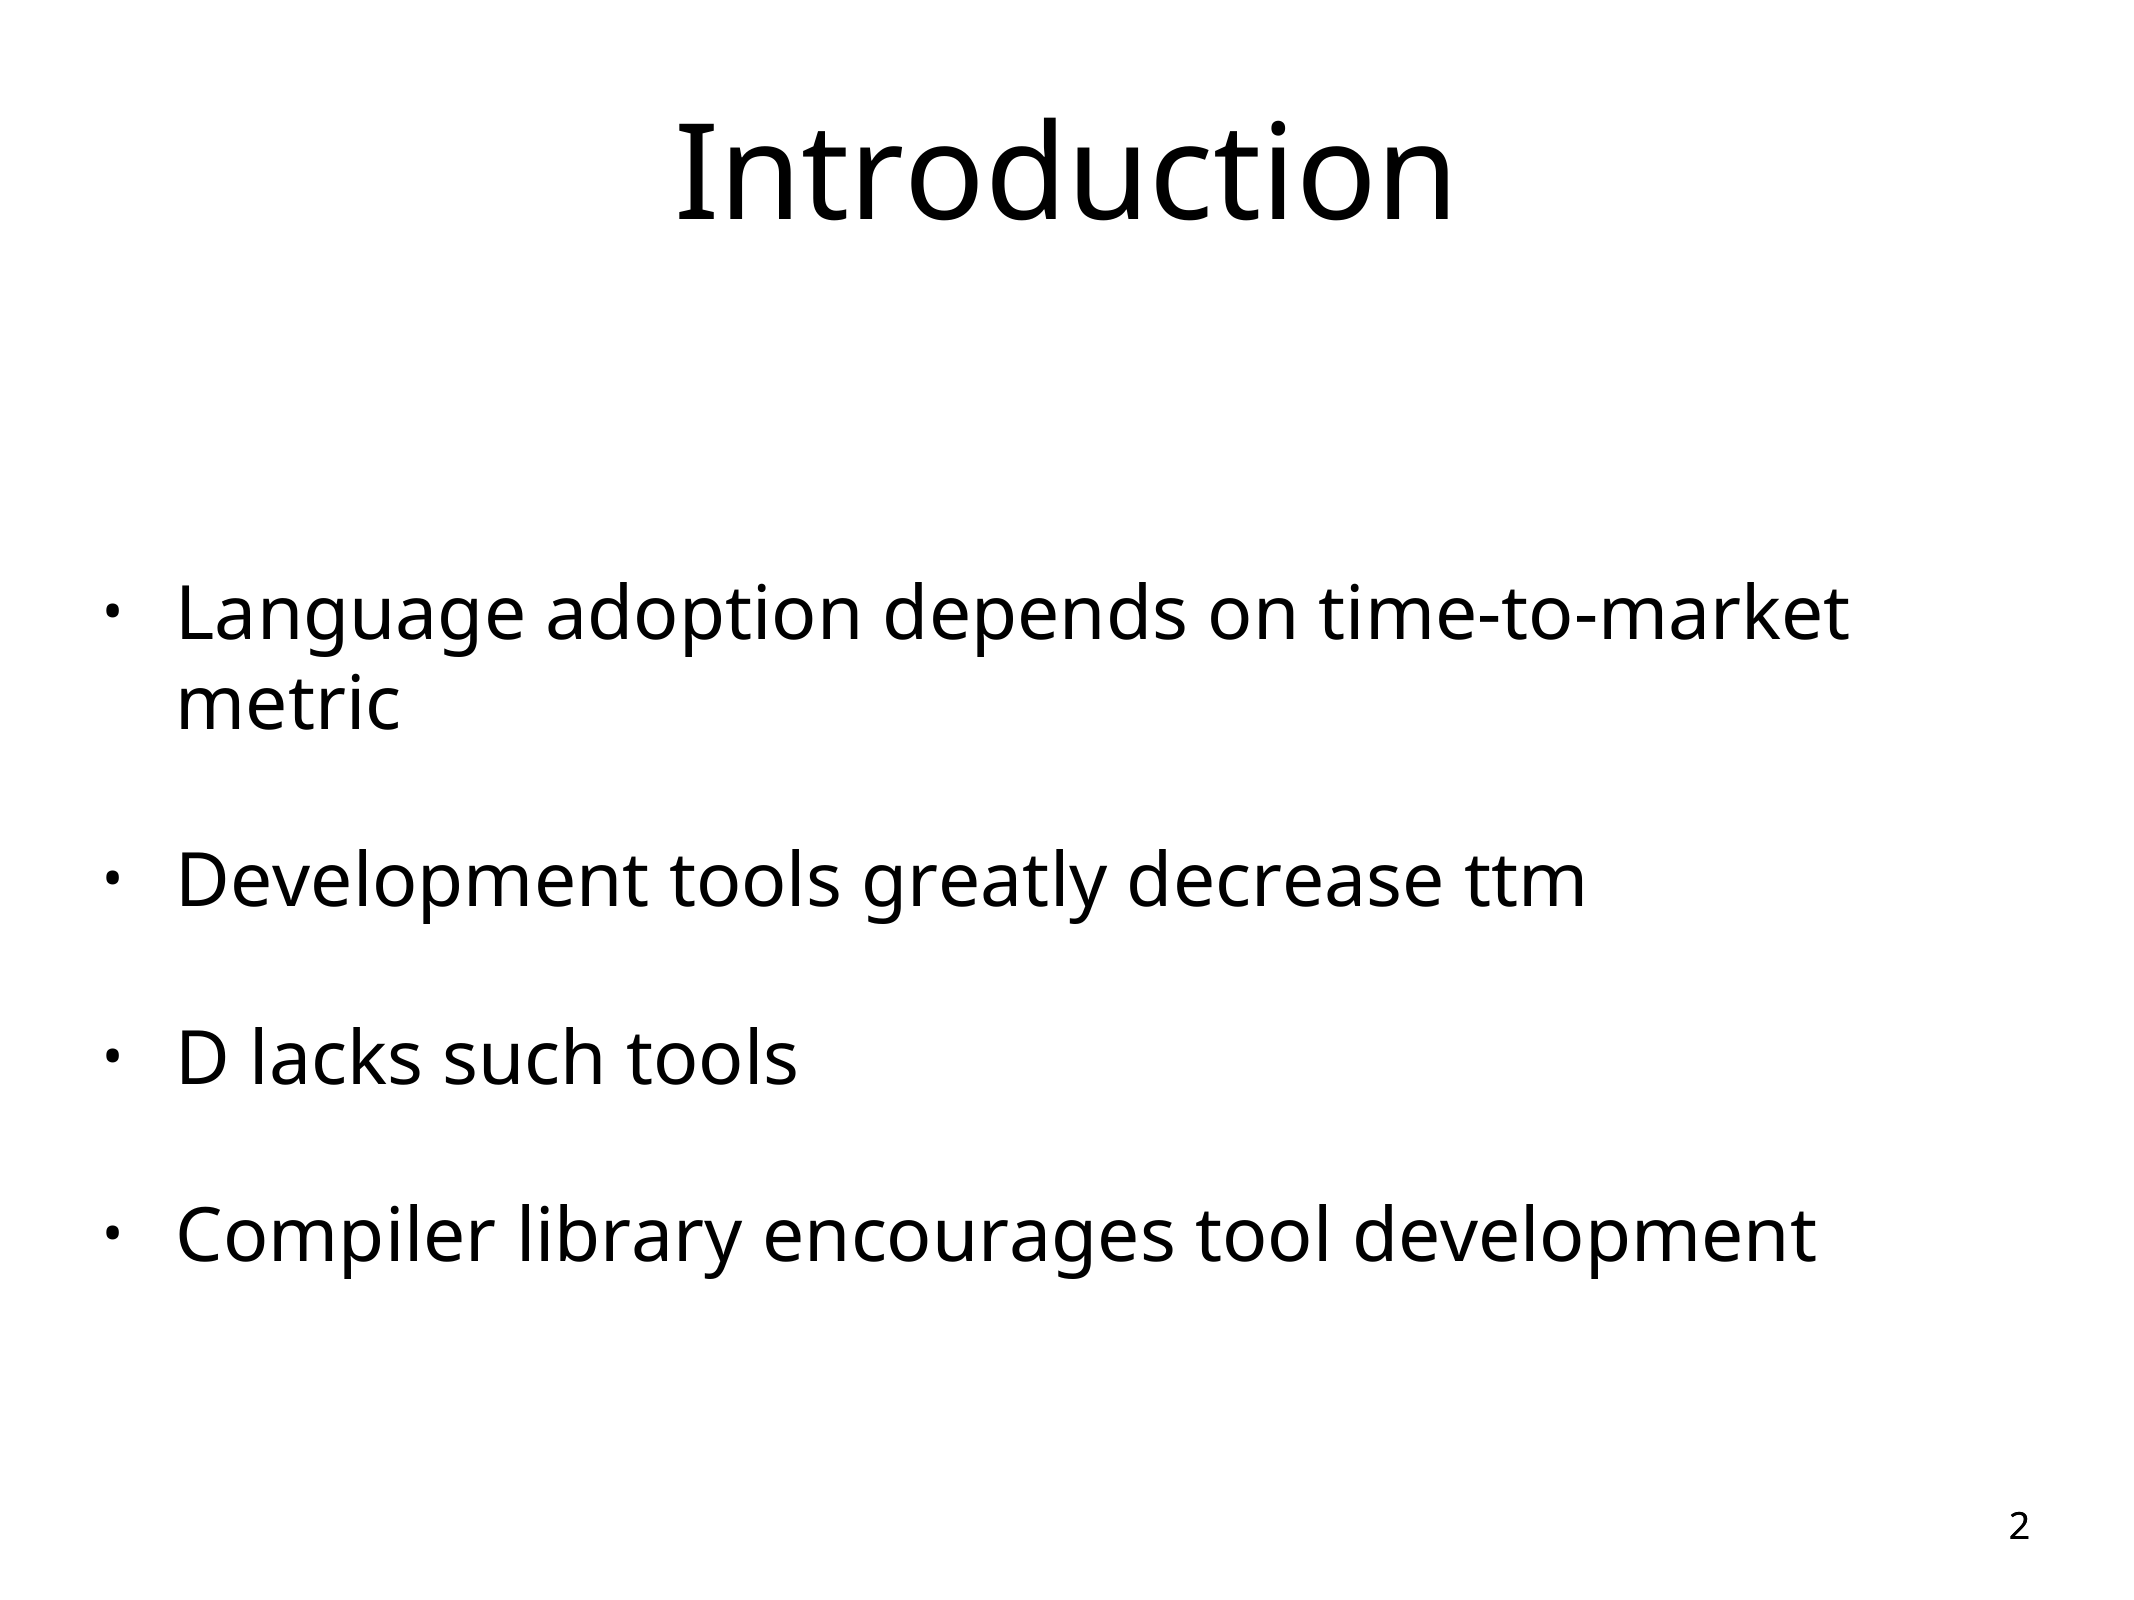

# Introduction
Language adoption depends on time-to-market metric
Development tools greatly decrease ttm
D lacks such tools
Compiler library encourages tool development
2